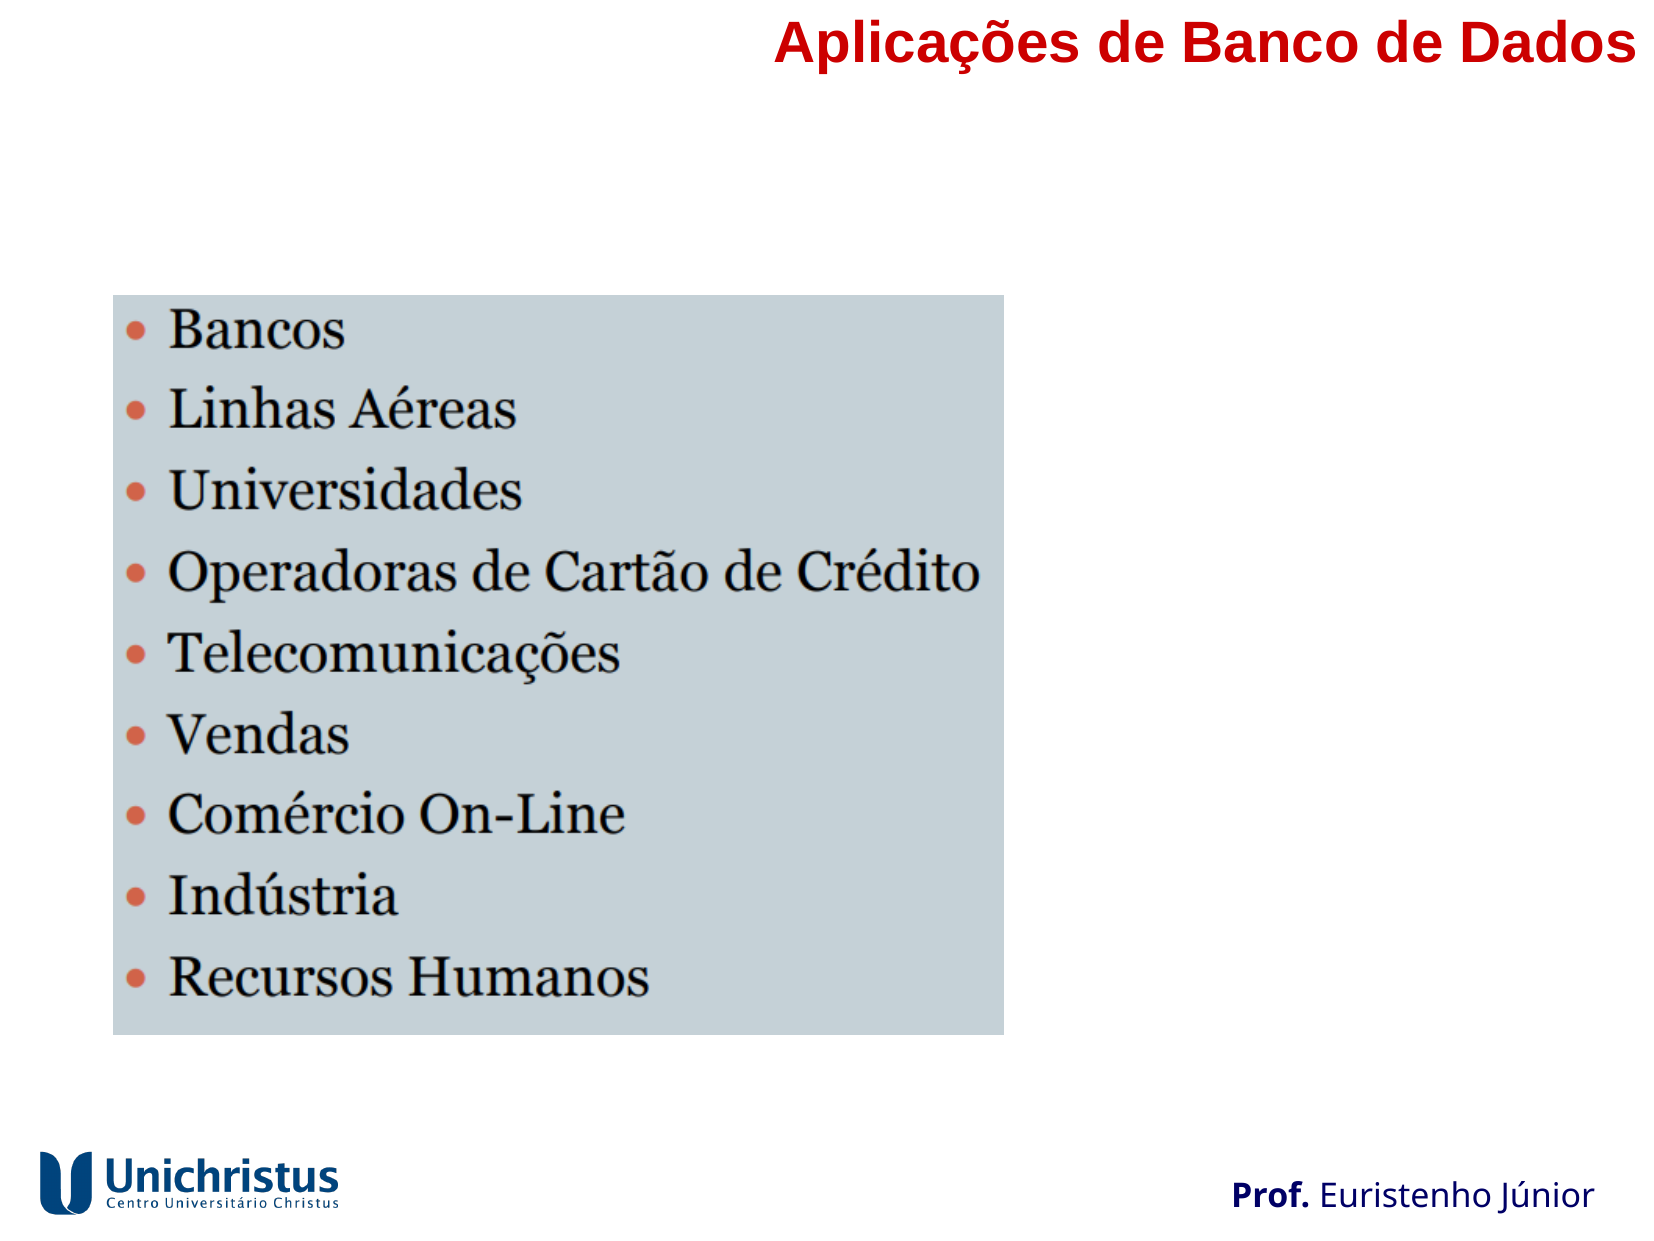

Aplicações de Banco de Dados
Prof. Euristenho Júnior